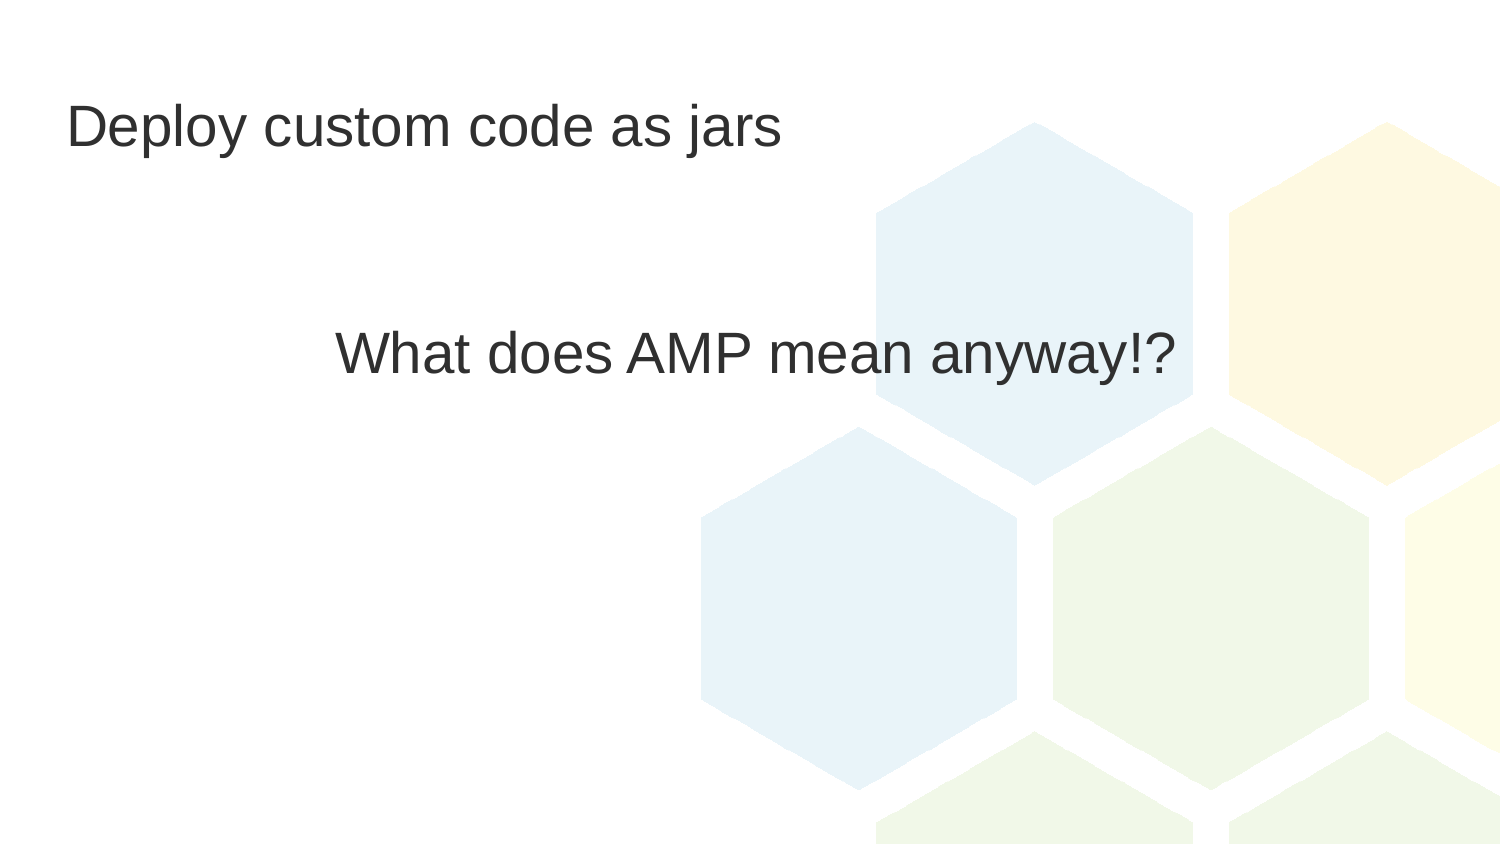

# Deploy custom code as jars
What does AMP mean anyway!?